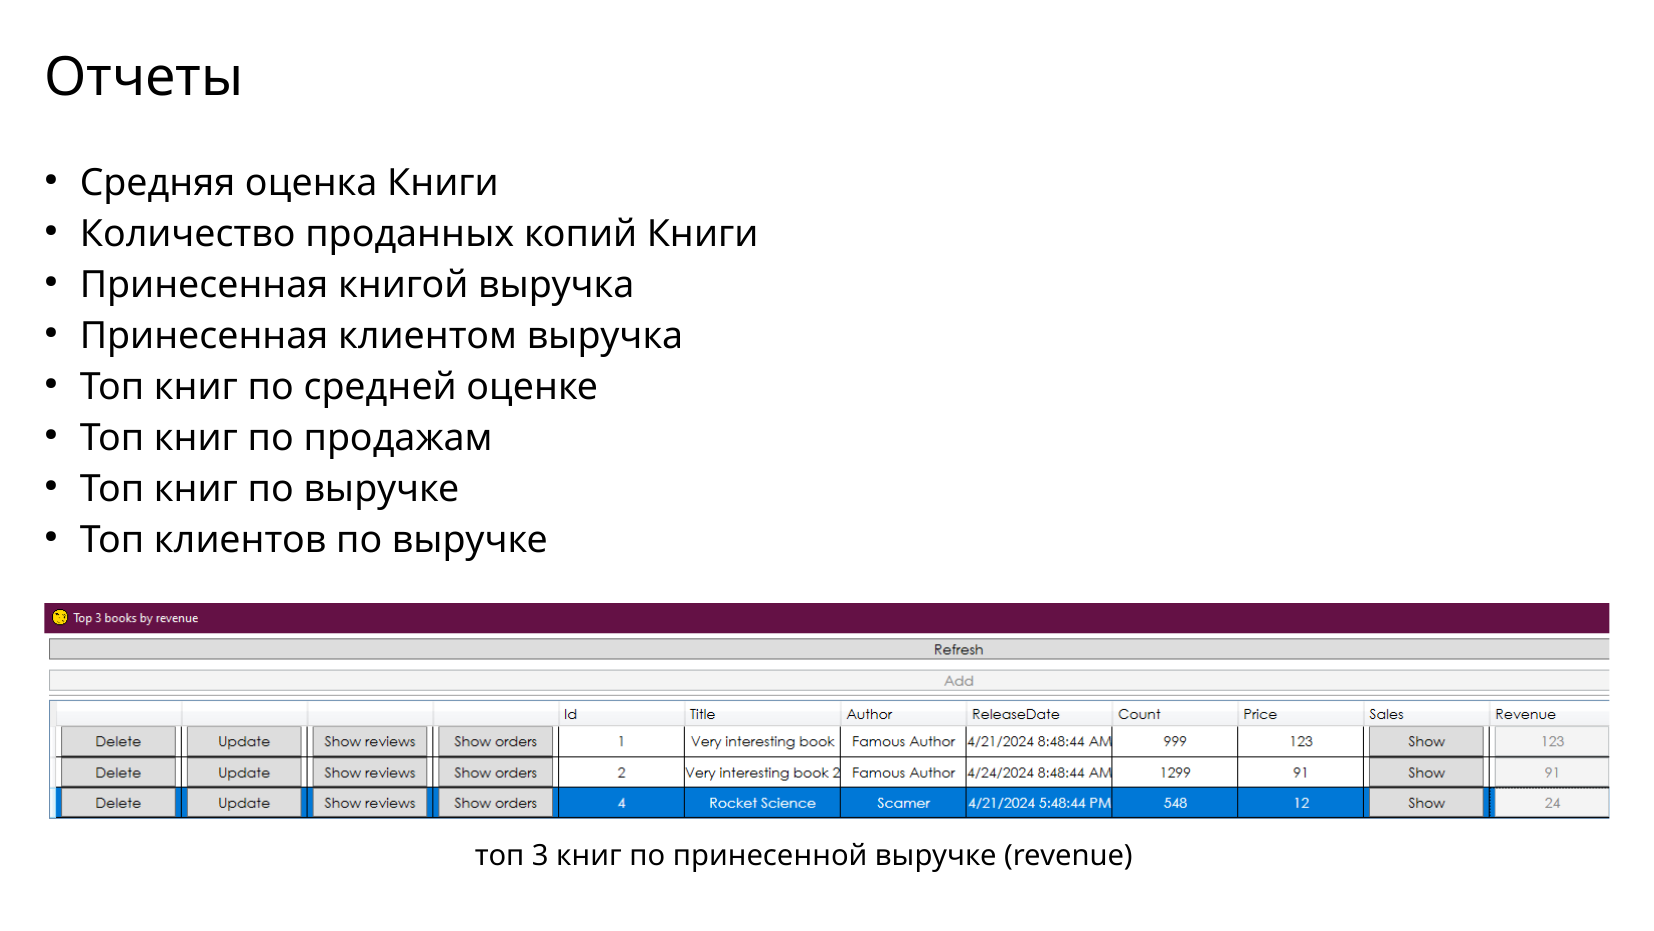

Отчеты
Средняя оценка Книги
Количество проданных копий Книги
Принесенная книгой выручка
Принесенная клиентом выручка
Топ книг по средней оценке
Топ книг по продажам
Топ книг по выручке
Топ клиентов по выручке
топ 3 книг по принесенной выручке (revenue)